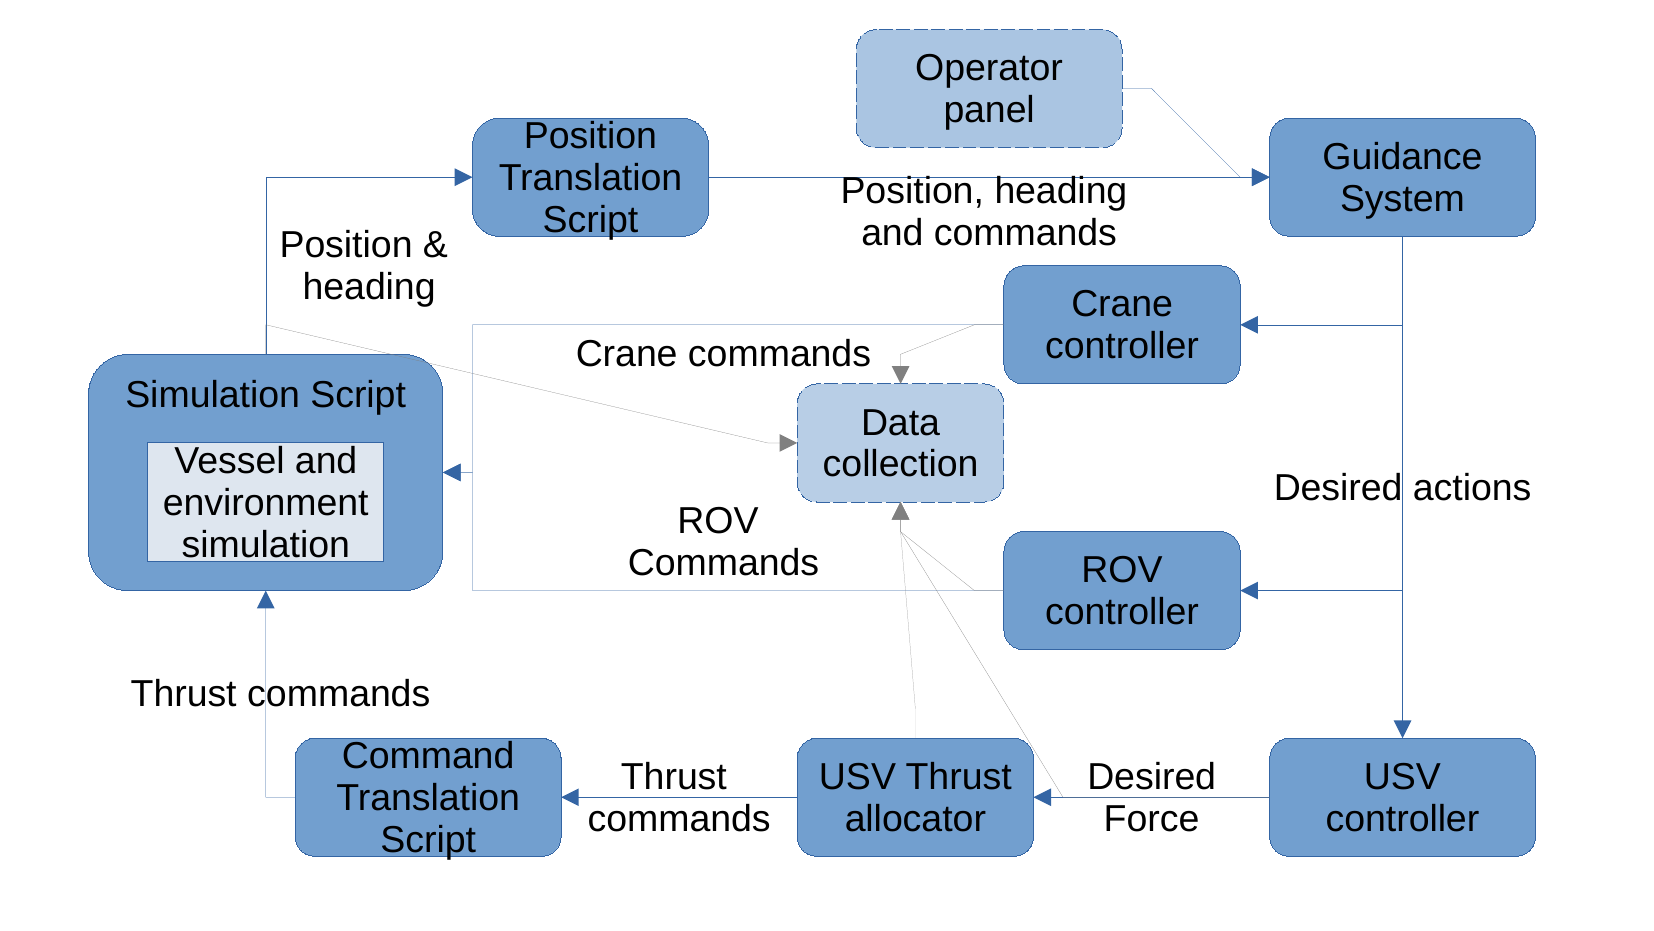

Operator panel
Position Translation Script
Guidance System
Crane controller
Simulation Script
Data collection
Vessel and environment simulation
ROV controller
Command Translation Script
USV Thrust allocator
USV controller